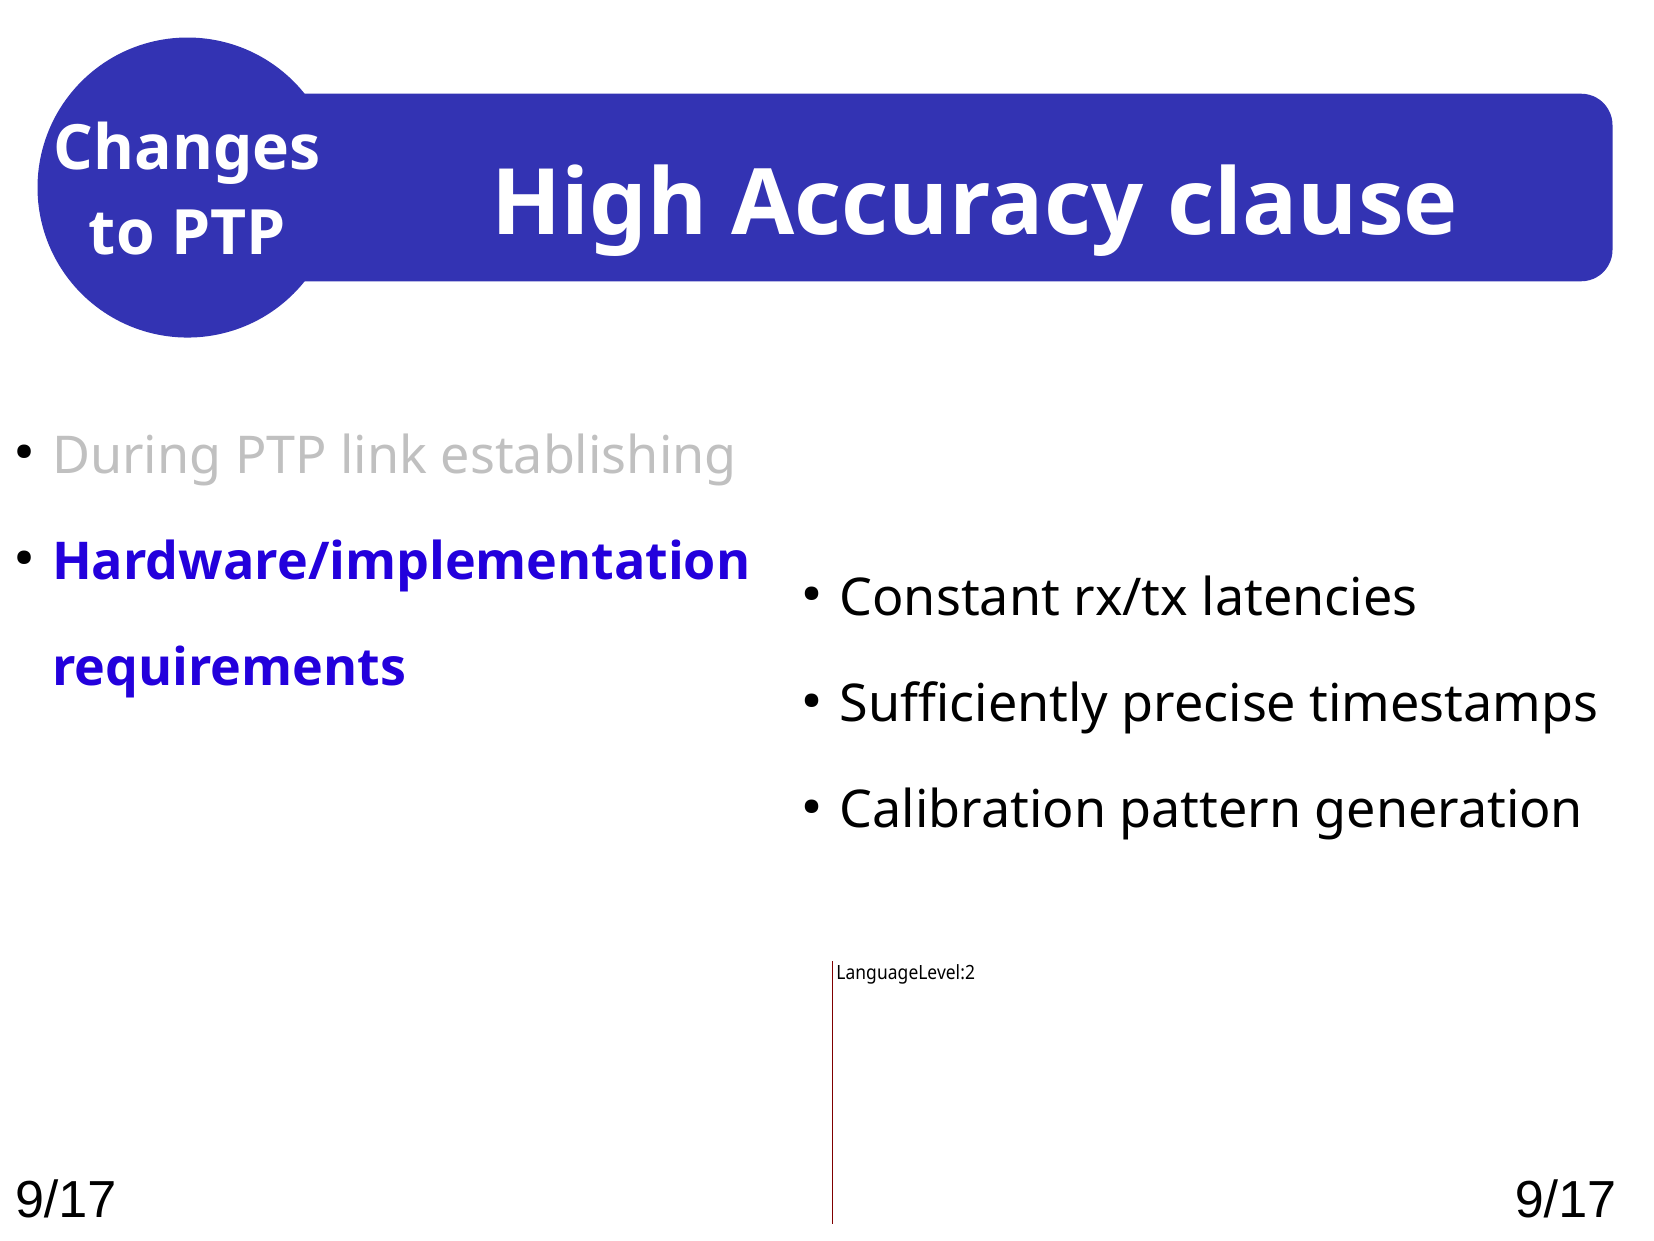

Changes
to PTP
High Accuracy clause
During PTP link establishing
Hardware/implementation requirements
Constant rx/tx latencies
Sufficiently precise timestamps
Calibration pattern generation
9/17
9/17